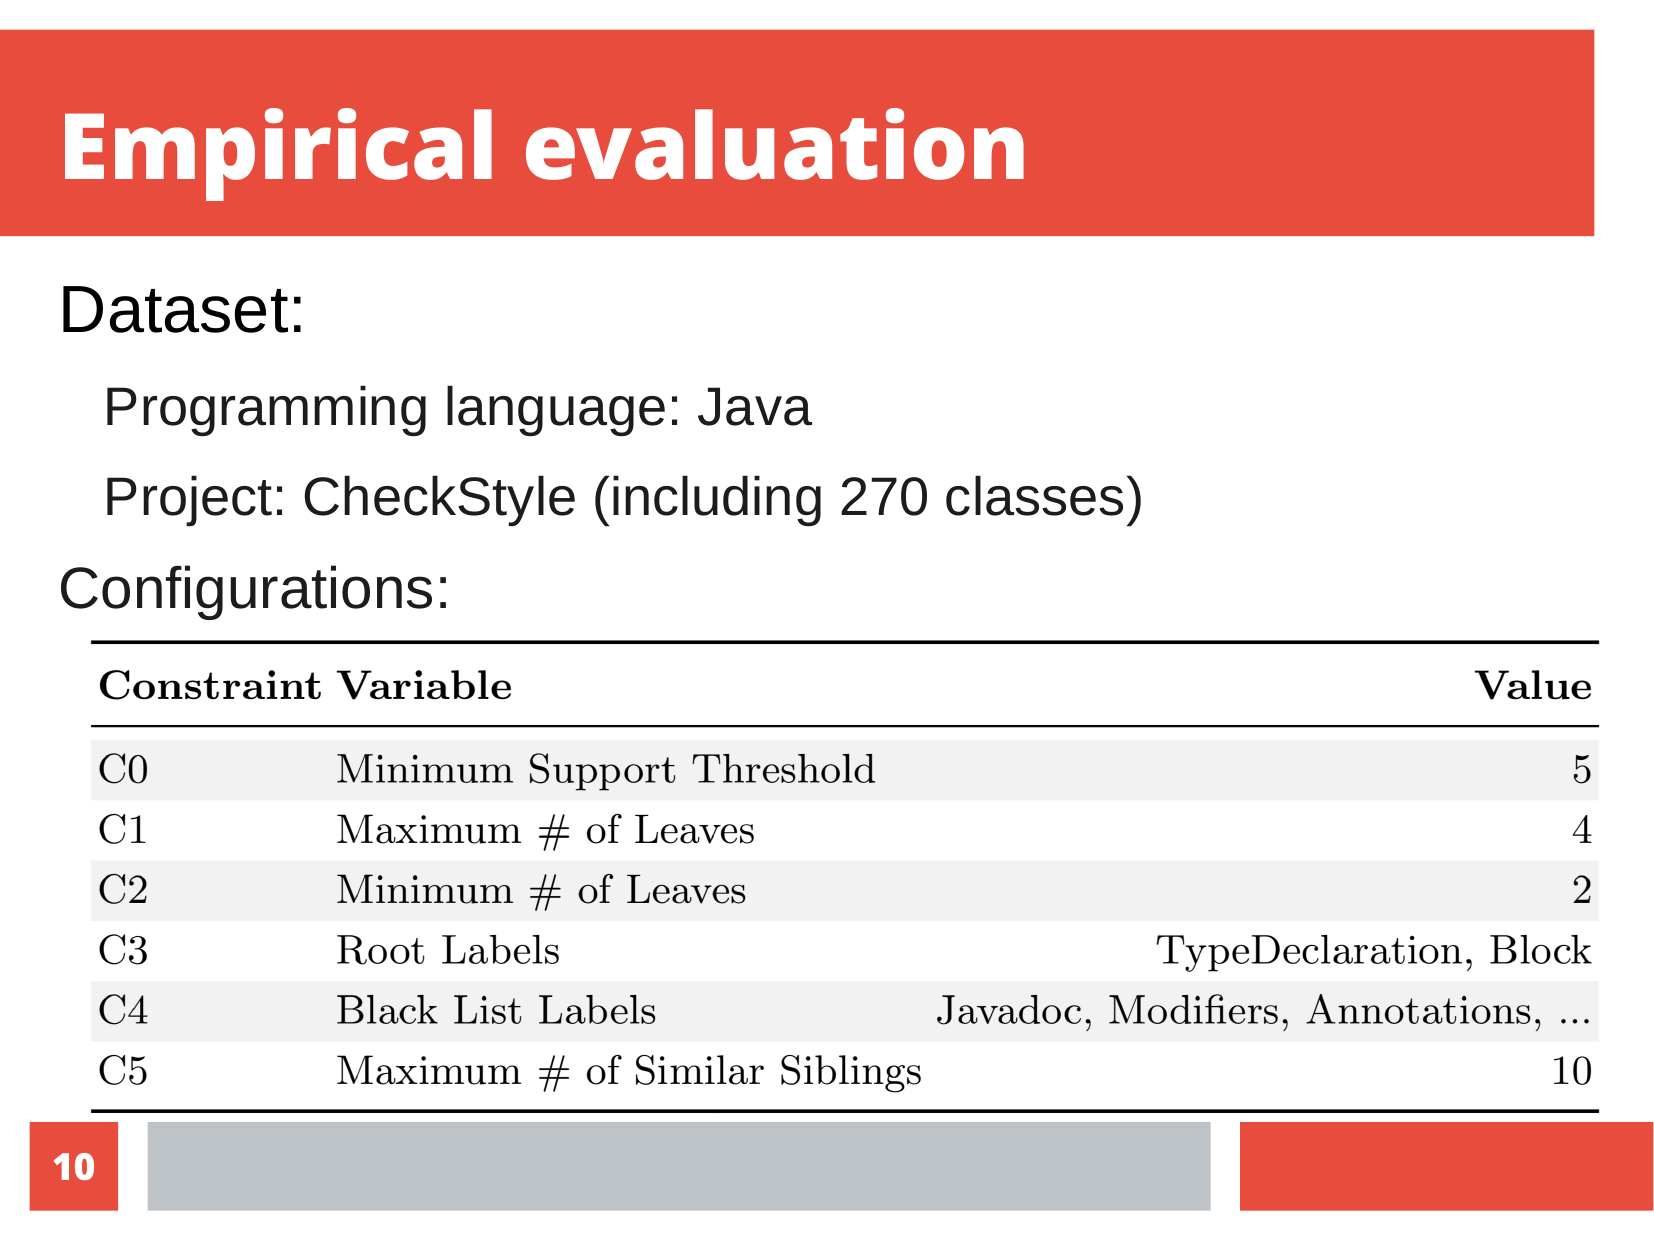

# Empirical evaluation
Dataset:
Programming language: Java
Project: CheckStyle (including 270 classes)
Configurations:
10